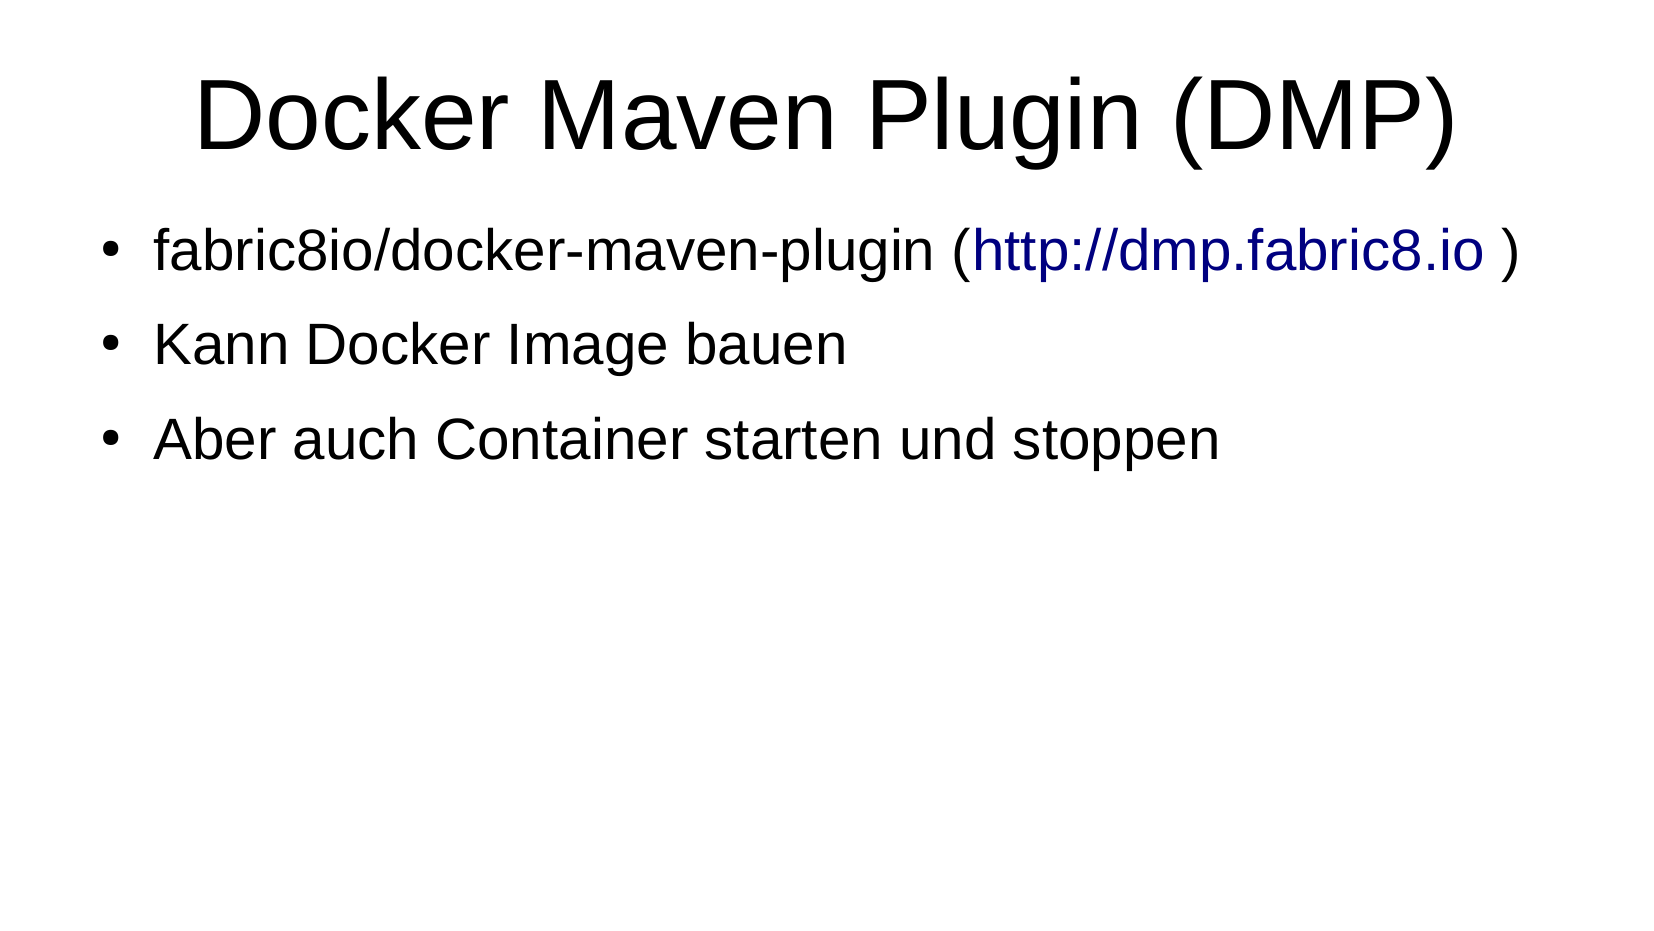

# Docker Maven Plugin (DMP)
fabric8io/docker-maven-plugin (http://dmp.fabric8.io )
Kann Docker Image bauen
Aber auch Container starten und stoppen